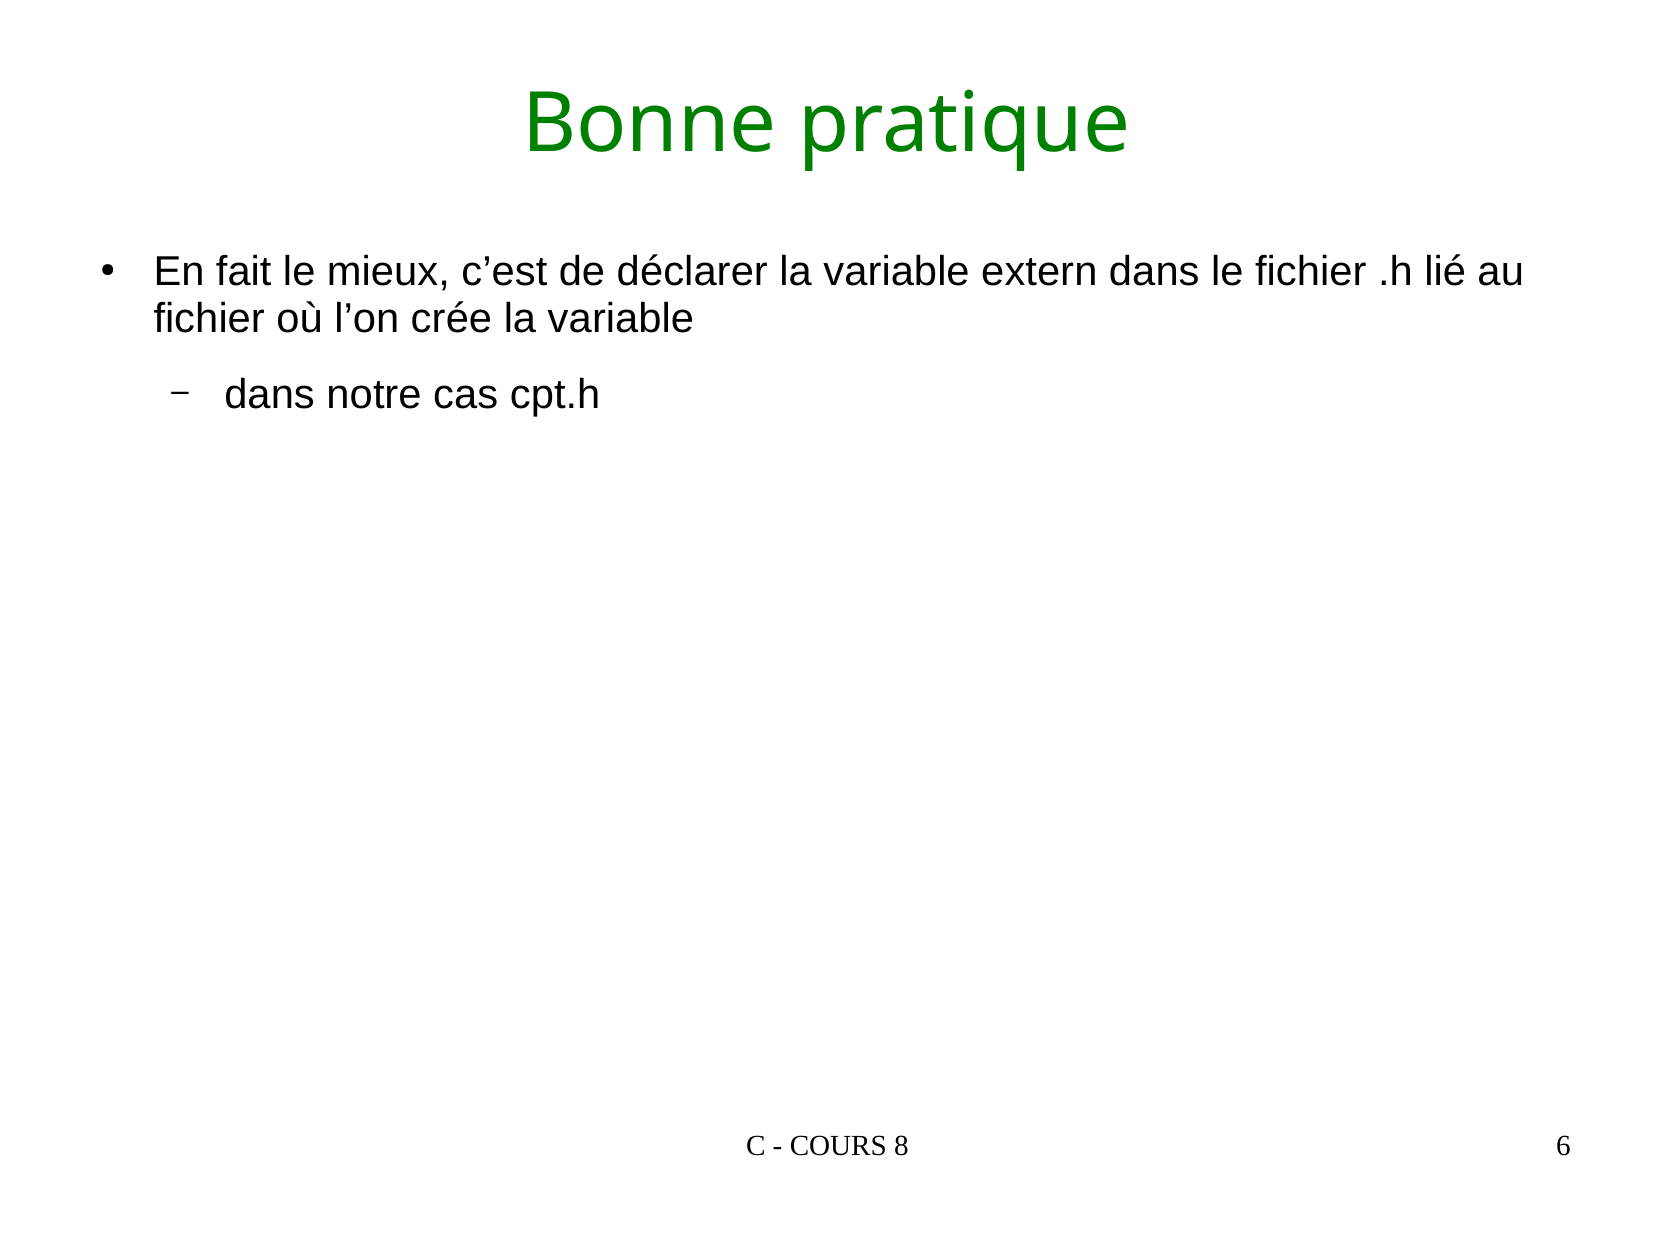

# Bonne pratique
En fait le mieux, c’est de déclarer la variable extern dans le fichier .h lié au fichier où l’on crée la variable
dans notre cas cpt.h
C - COURS 8
6